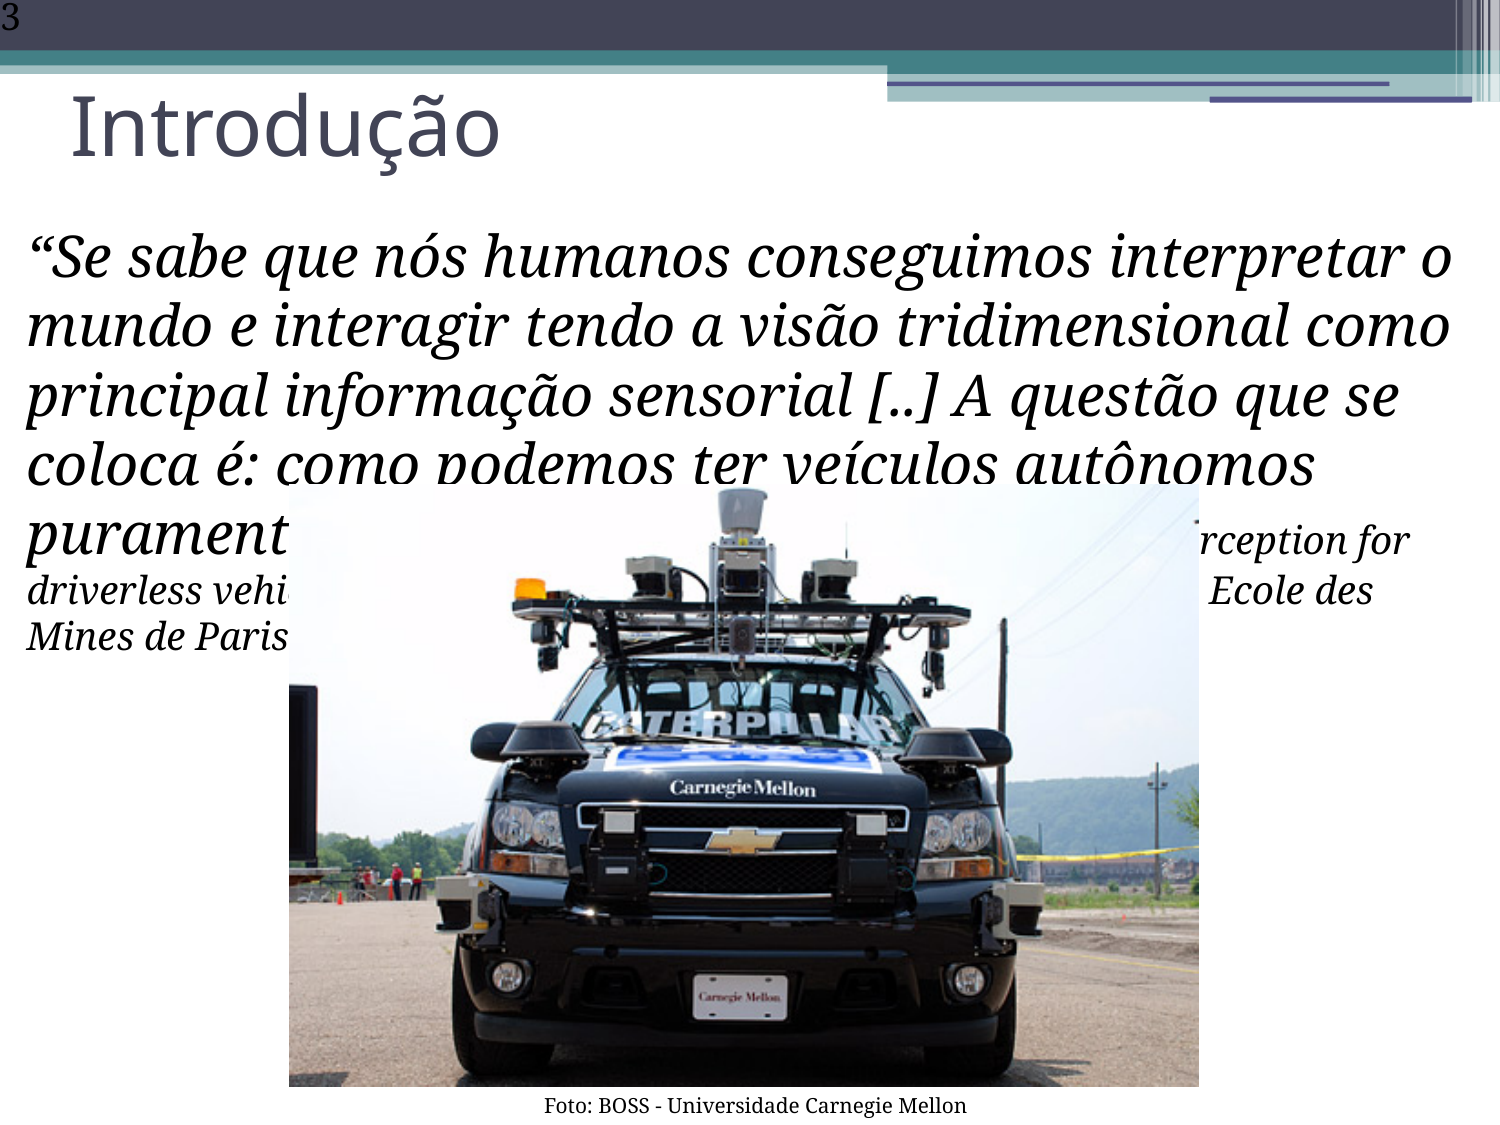

# Introdução
“Se sabe que nós humanos conseguimos interpretar o mundo e interagir tendo a visão tridimensional como principal informação sensorial [..] A questão que se coloca é: como podemos ter veículos autônomos puramente baseado em visão?” - Benneson, R. Perception for driverless vehicles: design and implementation, Ph.D dissertation, Ecole des Mines de Paris (2009)
Foto: BOSS - Universidade Carnegie Mellon